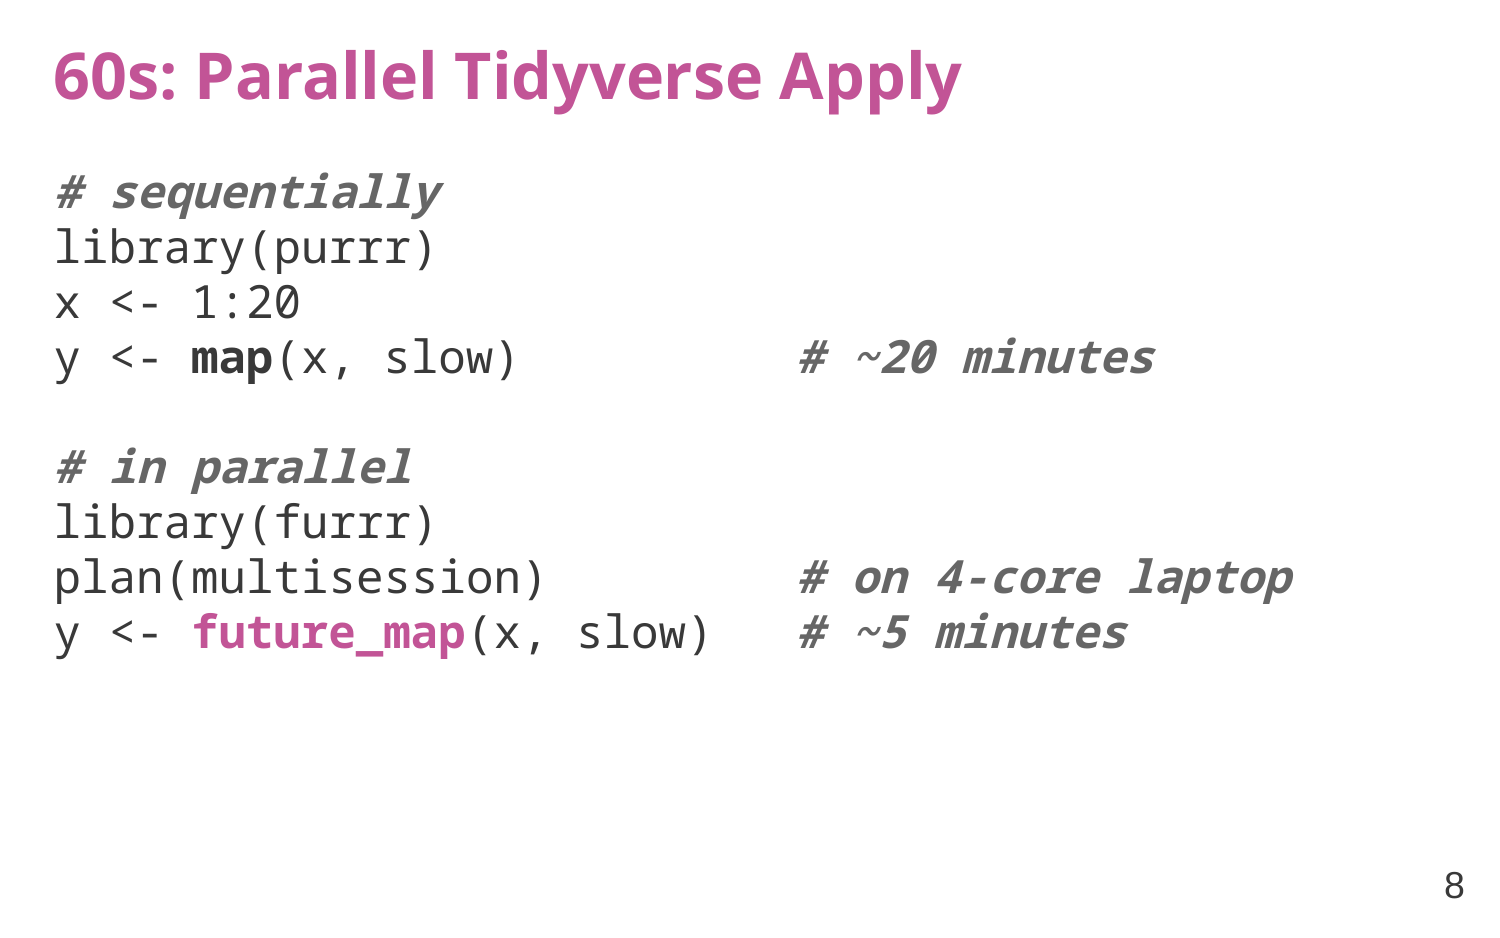

# 60s: Parallel Tidyverse Apply
# sequentially
library(purrr)
x <- 1:20
y <- map(x, slow) # ~20 minutes
# in parallel
library(furrr)
plan(multisession) # on 4-core laptop
y <- future_map(x, slow) # ~5 minutes